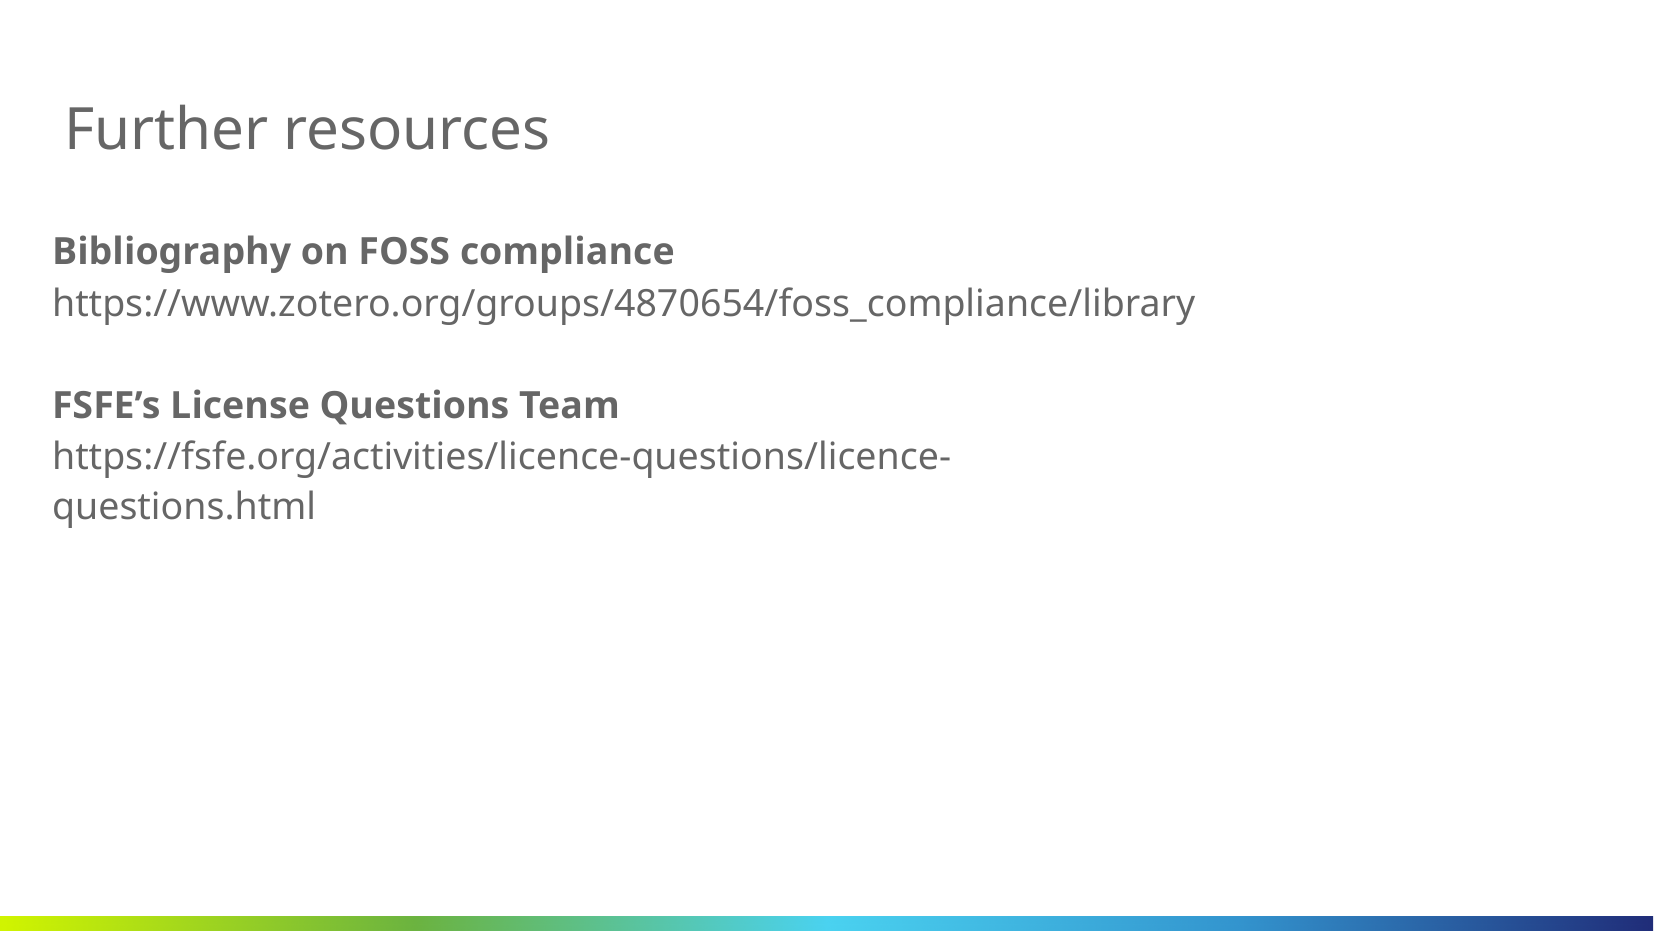

Further resources
Bibliography on FOSS compliance
https://www.zotero.org/groups/4870654/foss_compliance/library
FSFE’s License Questions Team
https://fsfe.org/activities/licence-questions/licence-questions.html